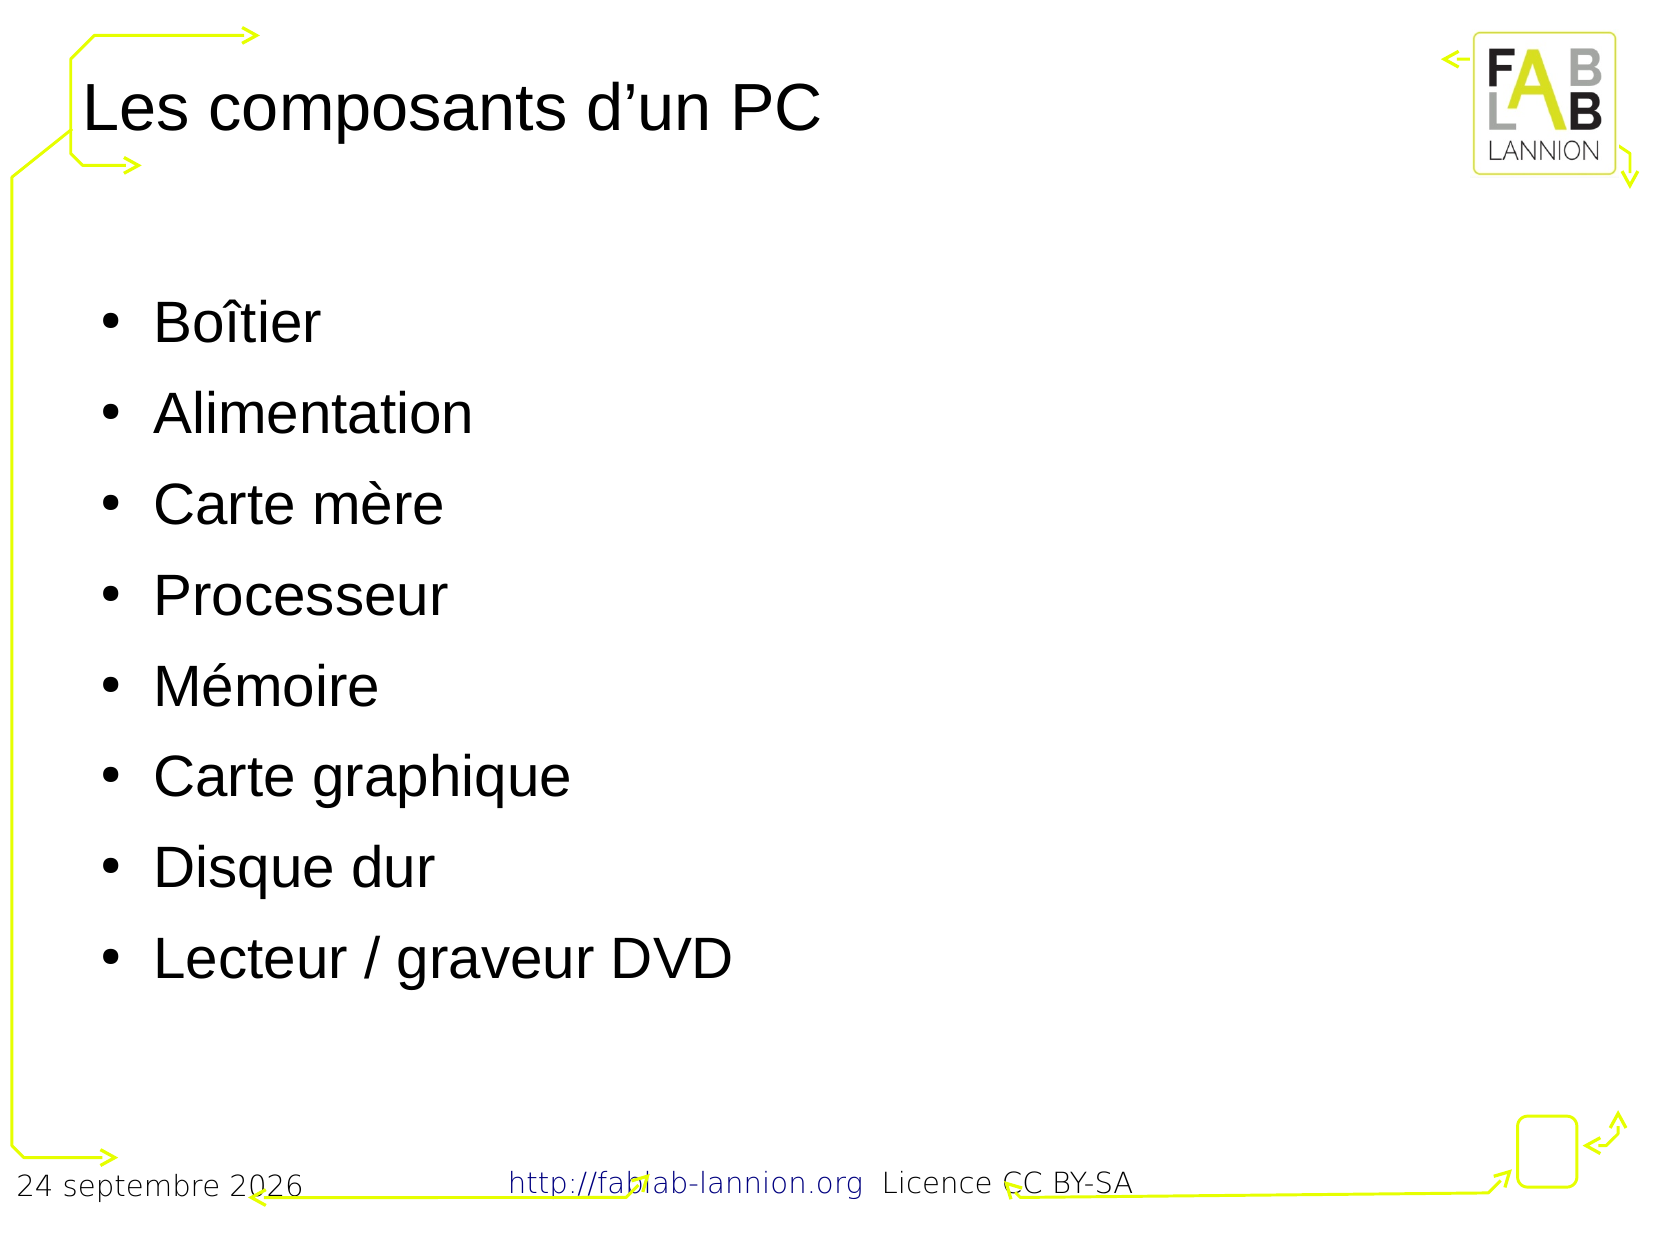

# Les composants d’un PC
Boîtier
Alimentation
Carte mère
Processeur
Mémoire
Carte graphique
Disque dur
Lecteur / graveur DVD